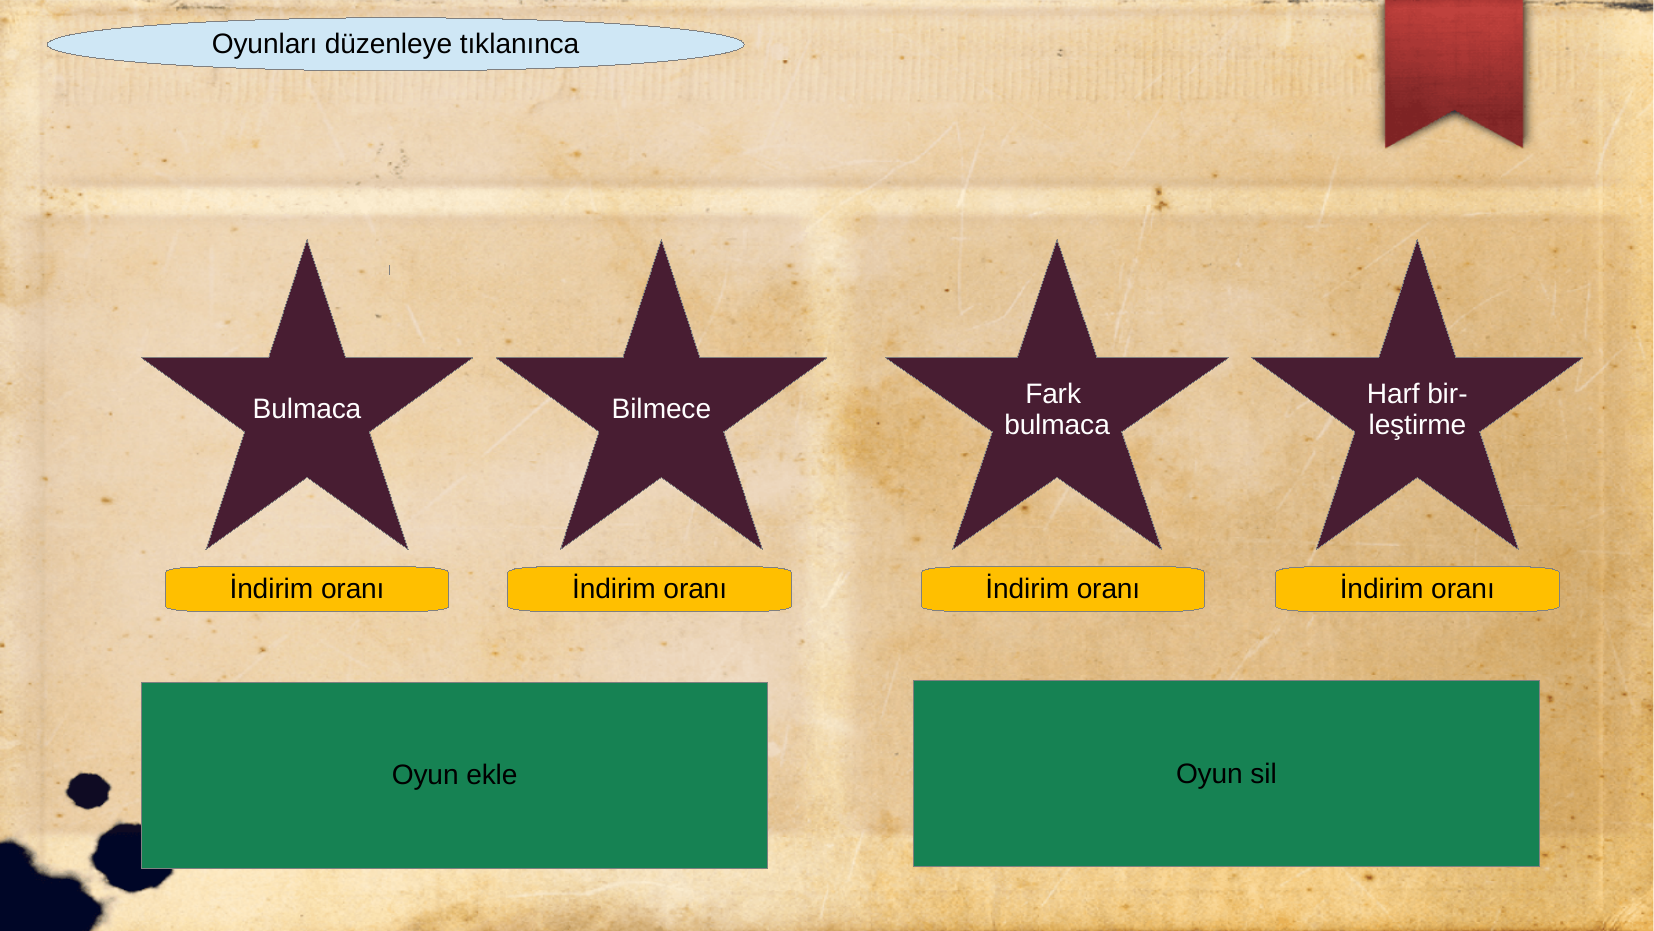

Oyunları düzenleye tıklanınca
Bulmaca
Bilmece
Fark
bulmaca
Harf bir-
leştirme
İndirim oranı
İndirim oranı
İndirim oranı
İndirim oranı
Oyun sil
Oyun ekle